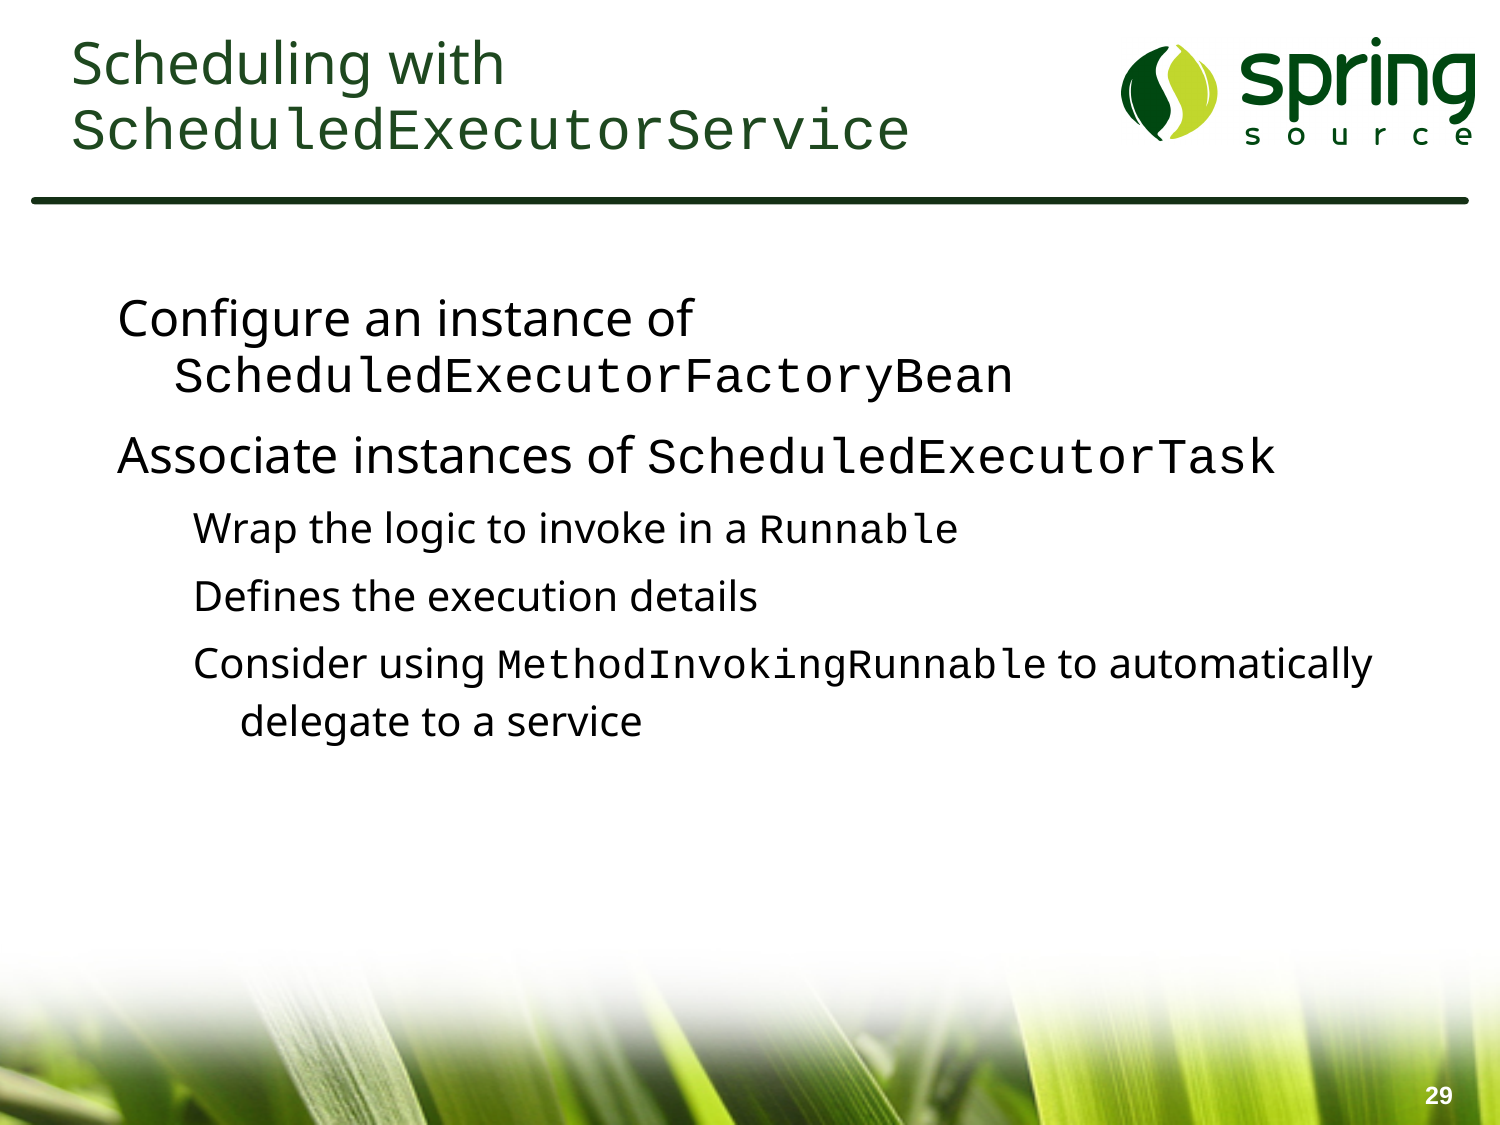

# Scheduling with ScheduledExecutorService
Configure an instance of ScheduledExecutorFactoryBean
Associate instances of ScheduledExecutorTask
Wrap the logic to invoke in a Runnable
Defines the execution details
Consider using MethodInvokingRunnable to automatically delegate to a service